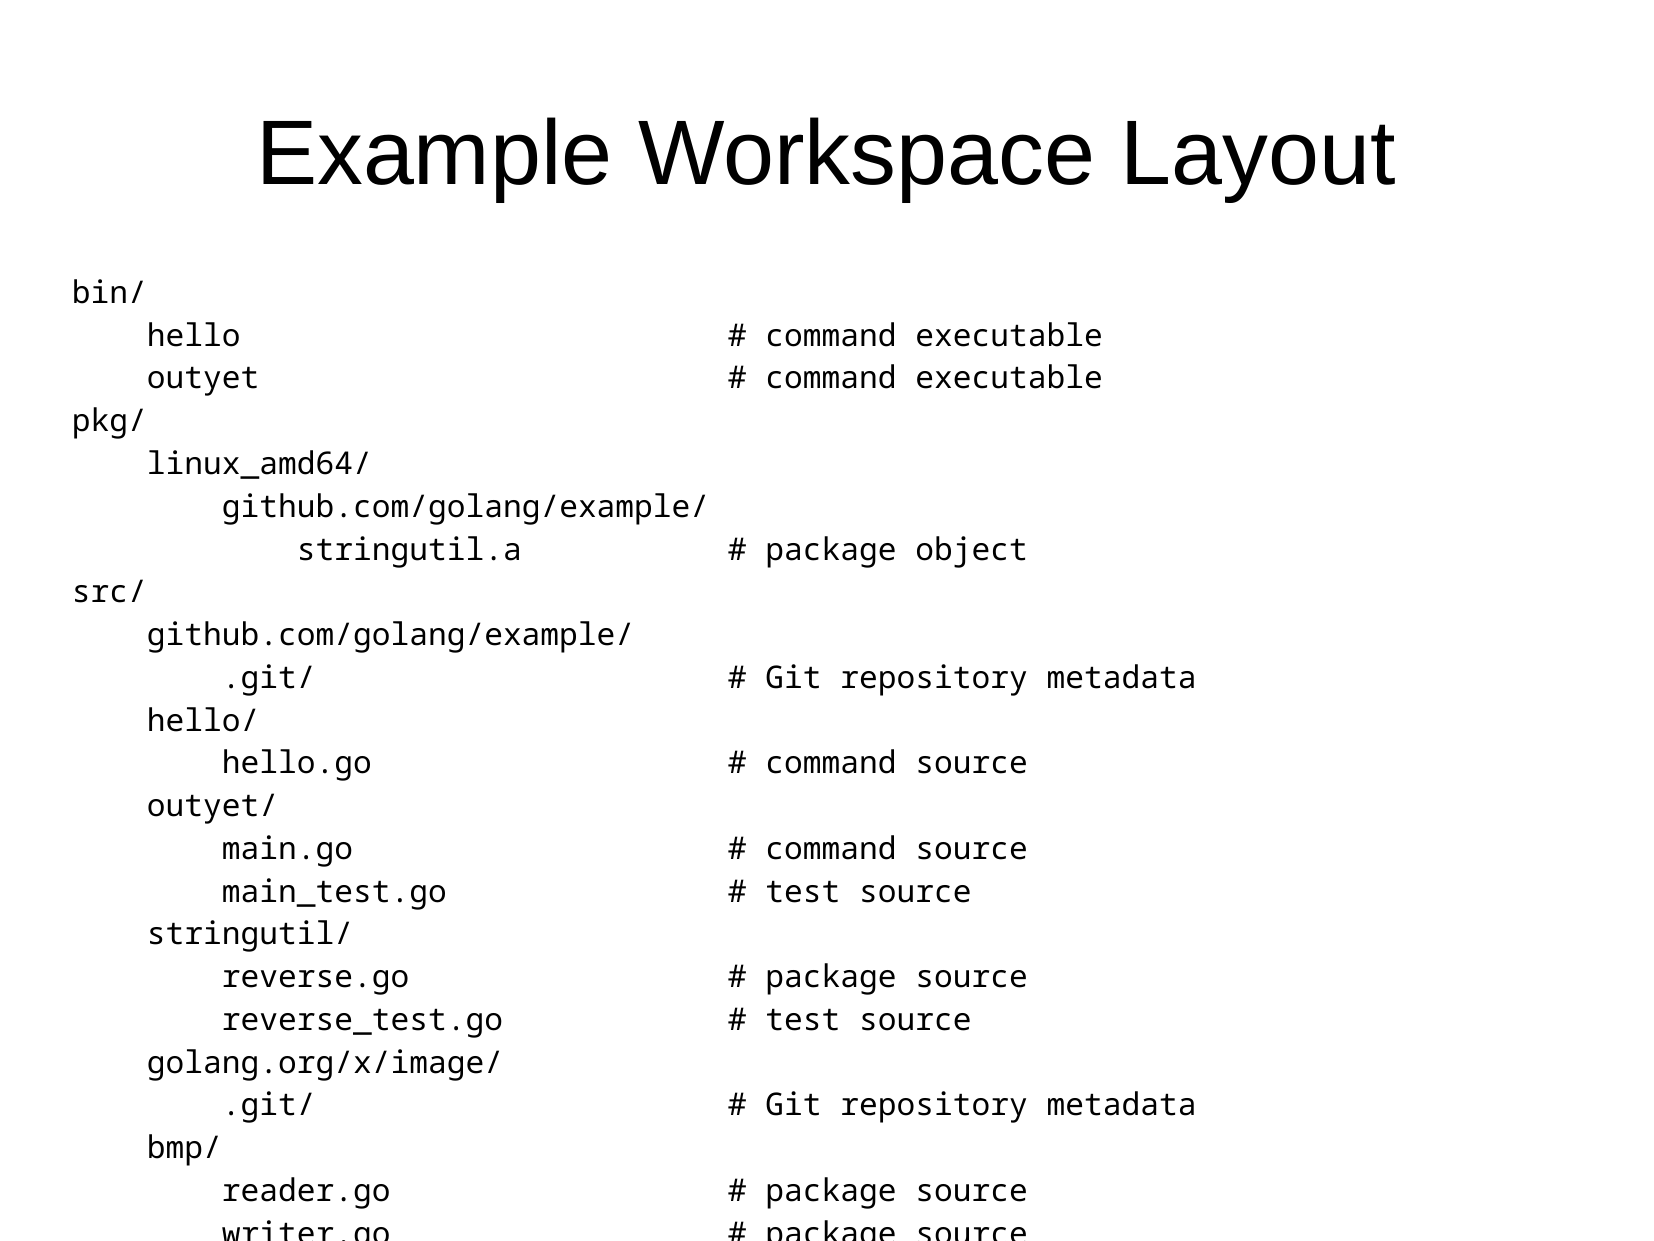

# Example Workspace Layout
bin/
 hello # command executable
 outyet # command executable
pkg/
 linux_amd64/
 github.com/golang/example/
 stringutil.a # package object
src/
 github.com/golang/example/
 .git/ # Git repository metadata
	hello/
	 hello.go # command source
	outyet/
	 main.go # command source
	 main_test.go # test source
	stringutil/
	 reverse.go # package source
	 reverse_test.go # test source
 golang.org/x/image/
 .git/ # Git repository metadata
	bmp/
	 reader.go # package source
	 writer.go # package source